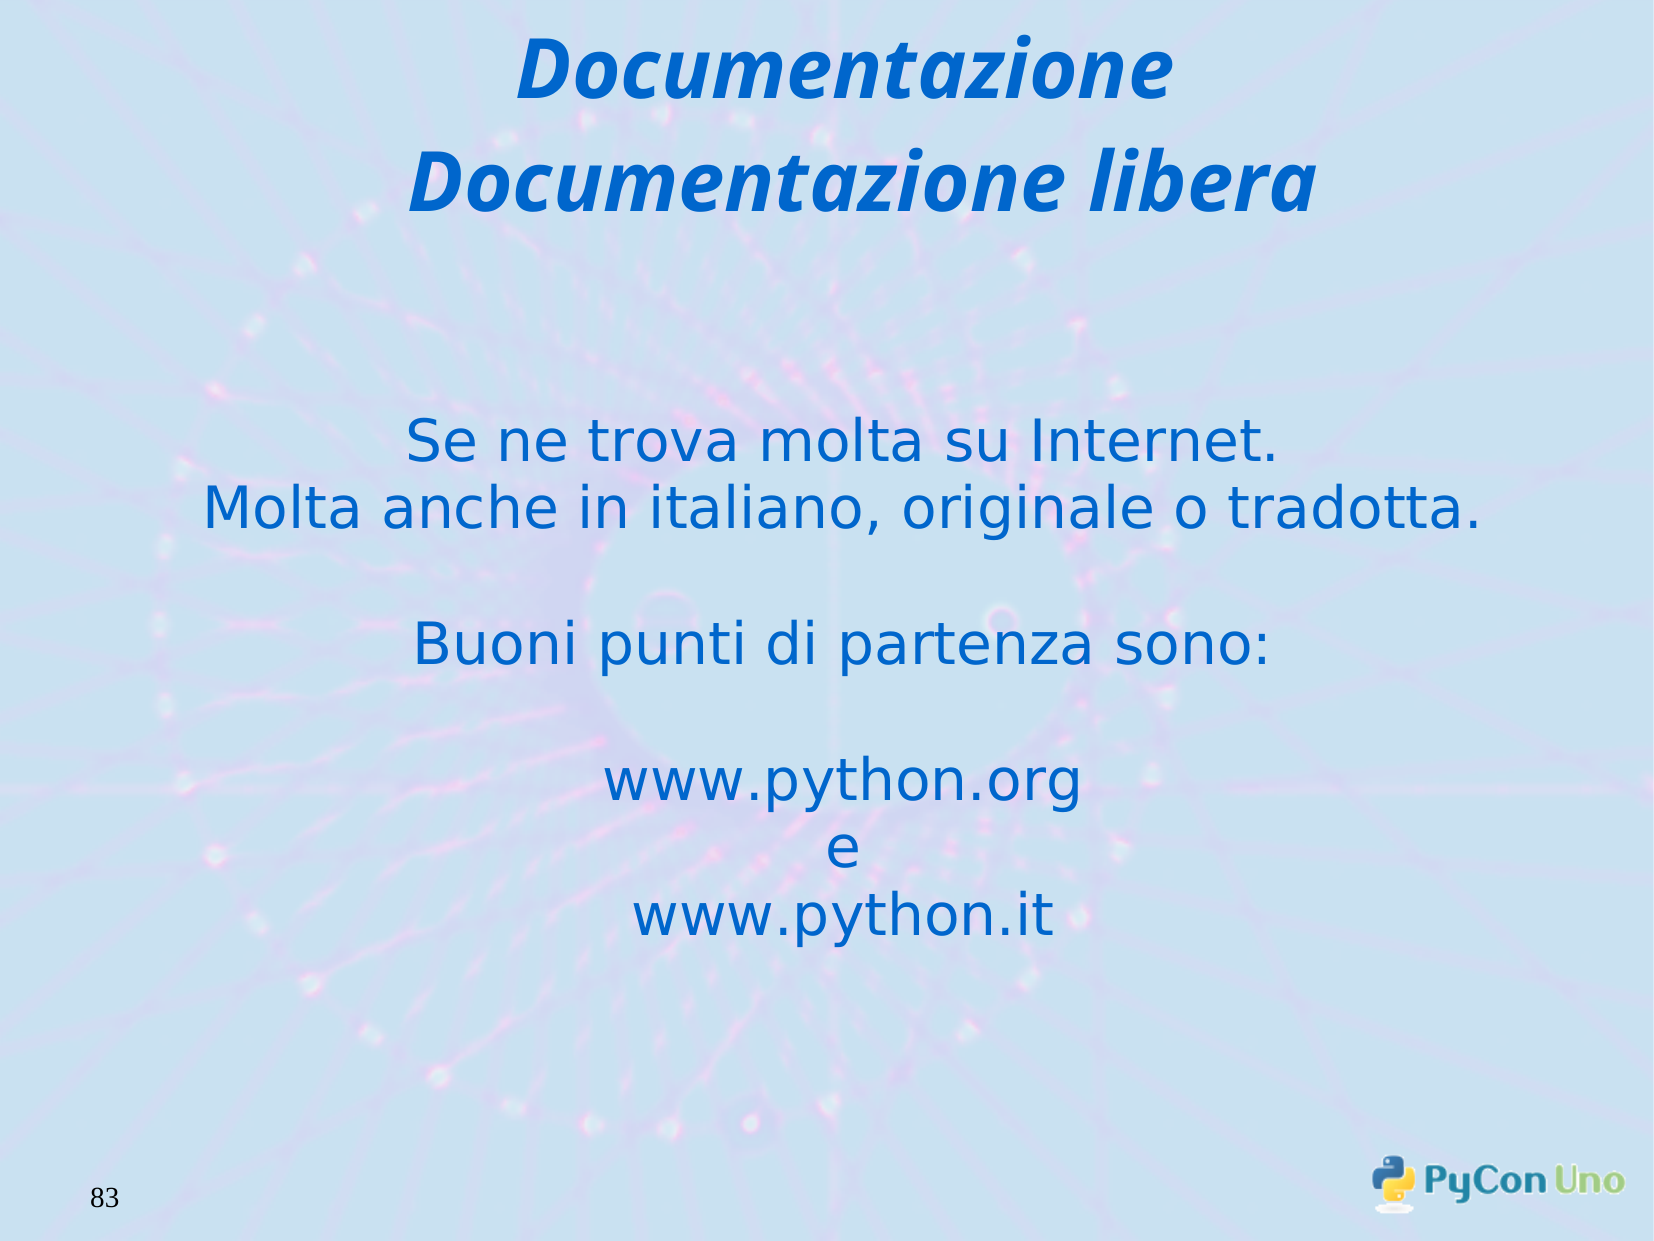

# Documentazione Documentazione libera
Se ne trova molta su Internet.
Molta anche in italiano, originale o tradotta.
Buoni punti di partenza sono:
www.python.org
e
www.python.it
83